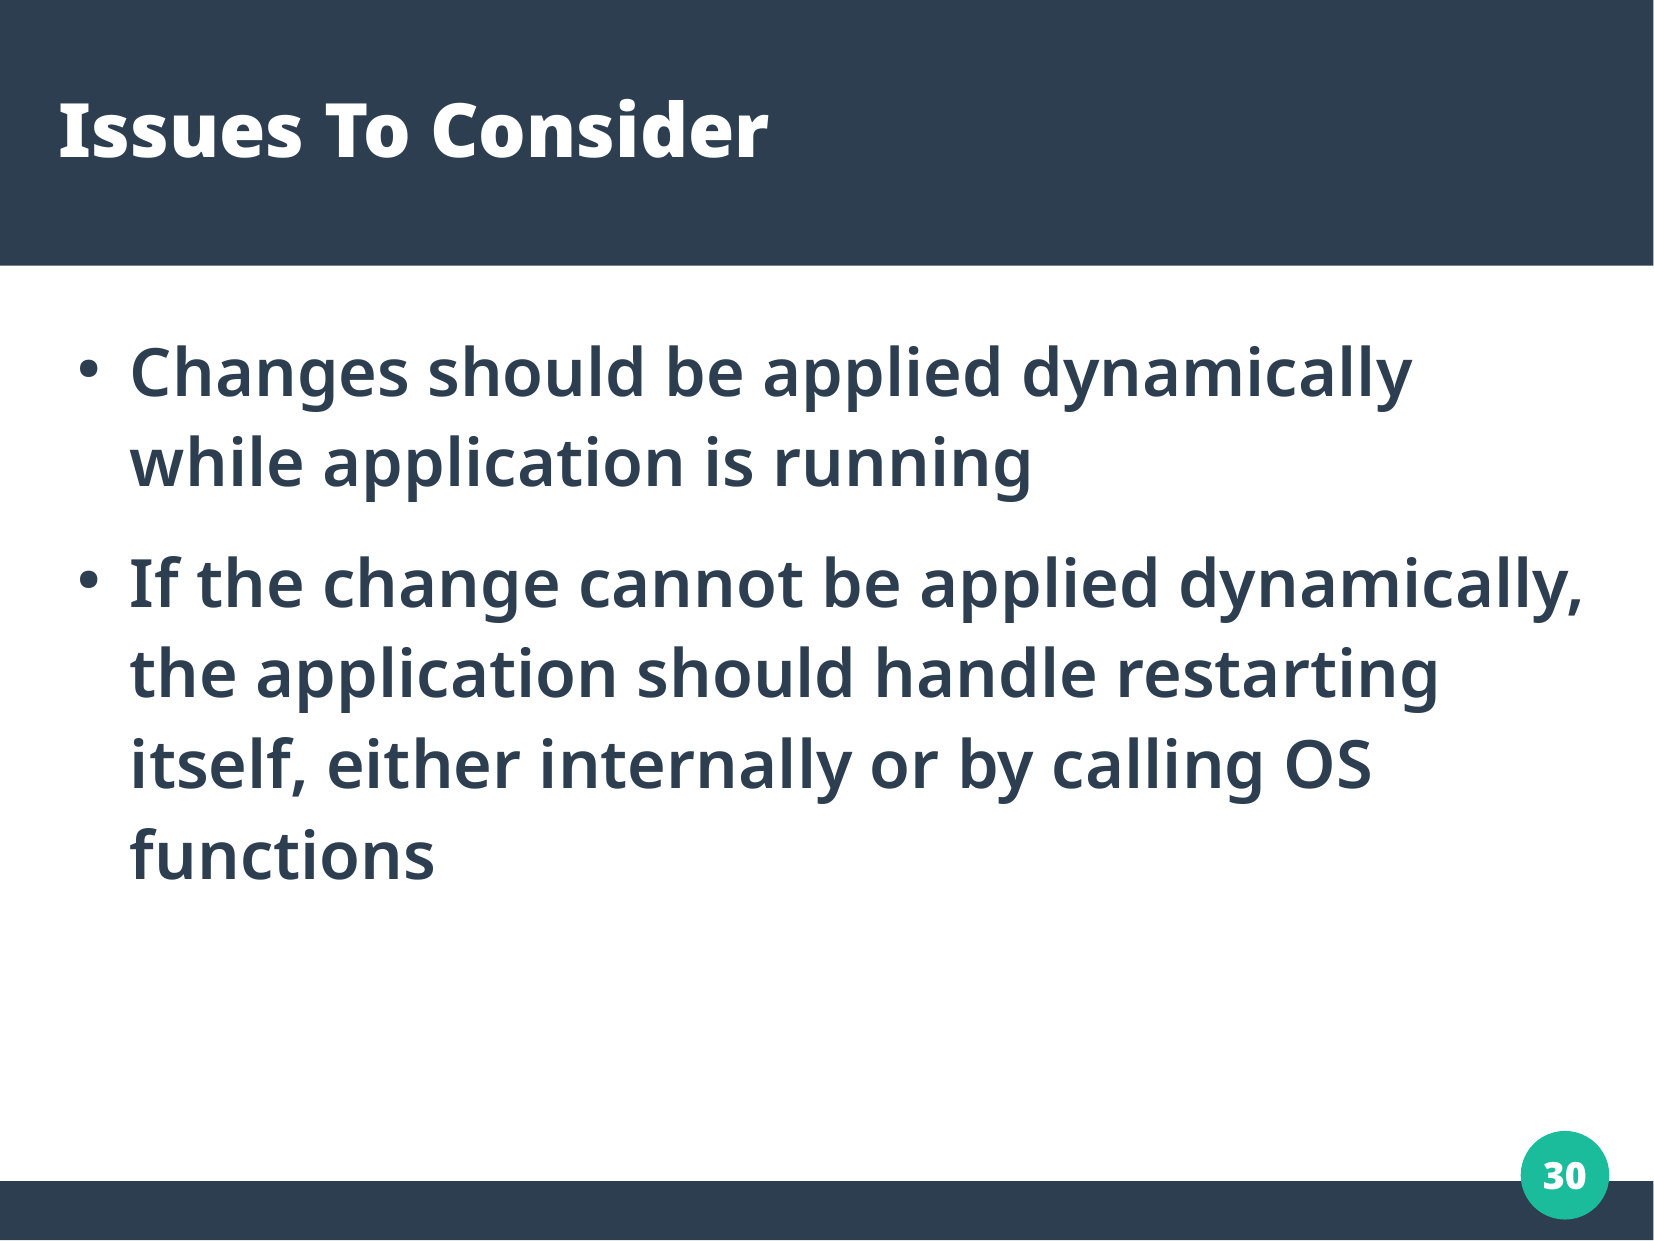

# Issues To Consider
Changes should be applied dynamically while application is running
If the change cannot be applied dynamically, the application should handle restarting itself, either internally or by calling OS functions
30